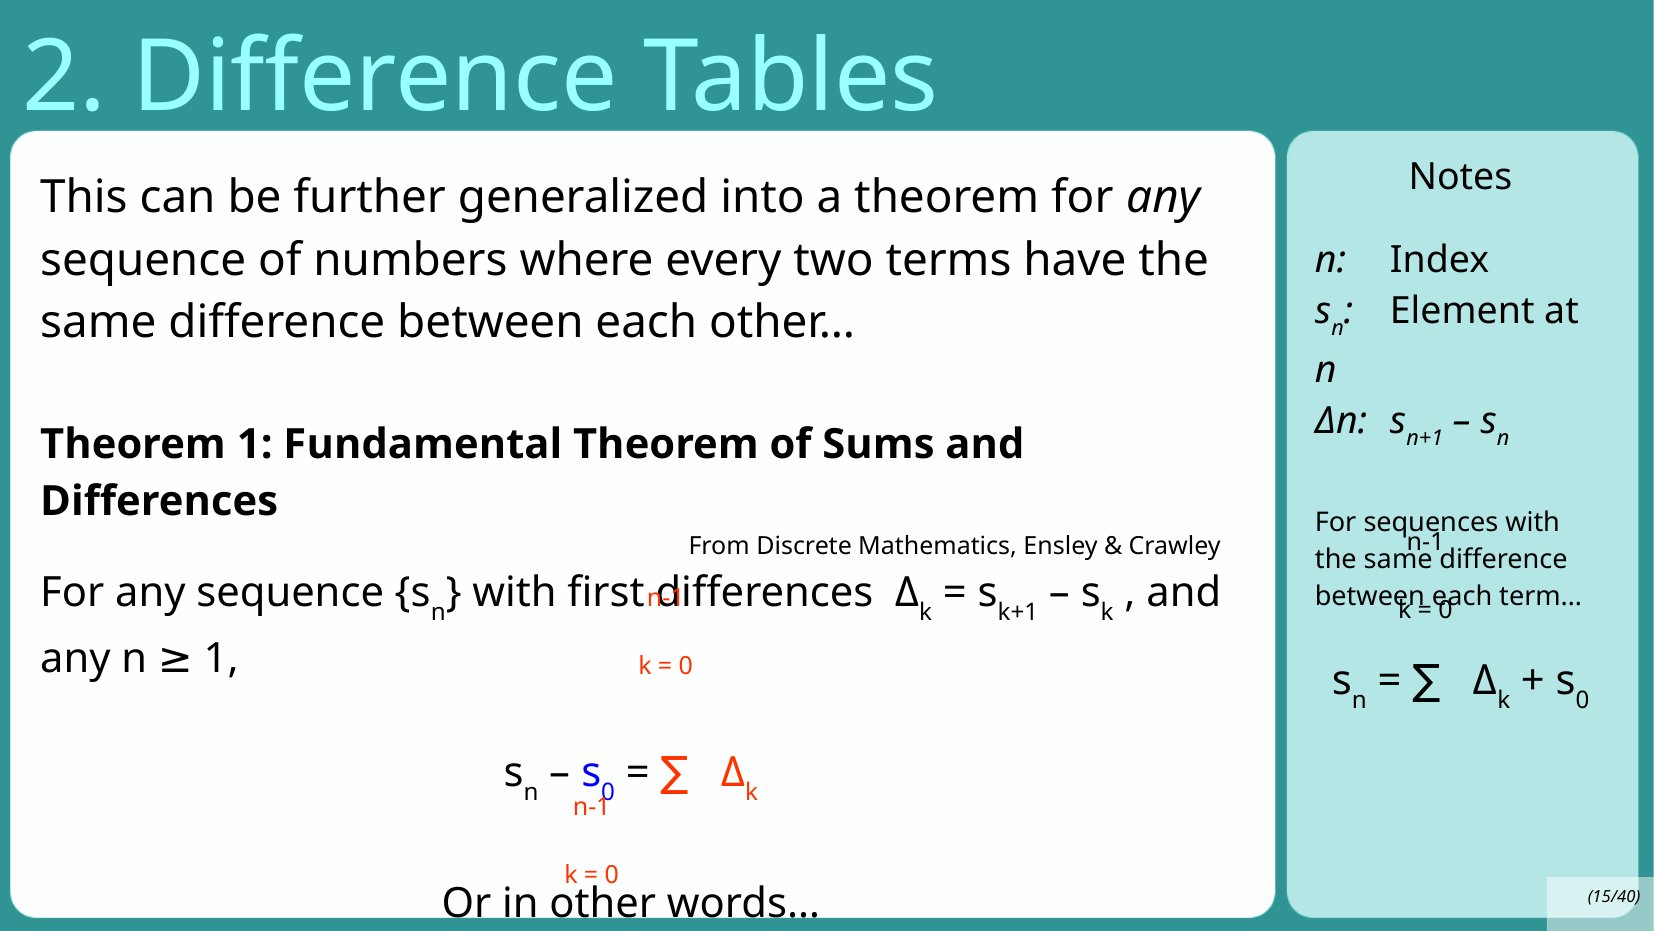

# 2. Difference Tables
Notes
This can be further generalized into a theorem for any sequence of numbers where every two terms have the same difference between each other…
Theorem 1: Fundamental Theorem of Sums and Differences
From Discrete Mathematics, Ensley & Crawley
For any sequence {sn} with first differences Δk = sk+1 – sk , and any n ≥ 1,
sn – s0 = ∑ Δk
Or in other words…
sn = ∑ Δk + s0
n: 	Index
sn: 	Element at n
Δn: 	sn+1 – sn
For sequences with the same difference between each term…
sn = ∑ Δk + s0
n-1
k = 0
n-1
k = 0
n-1
k = 0